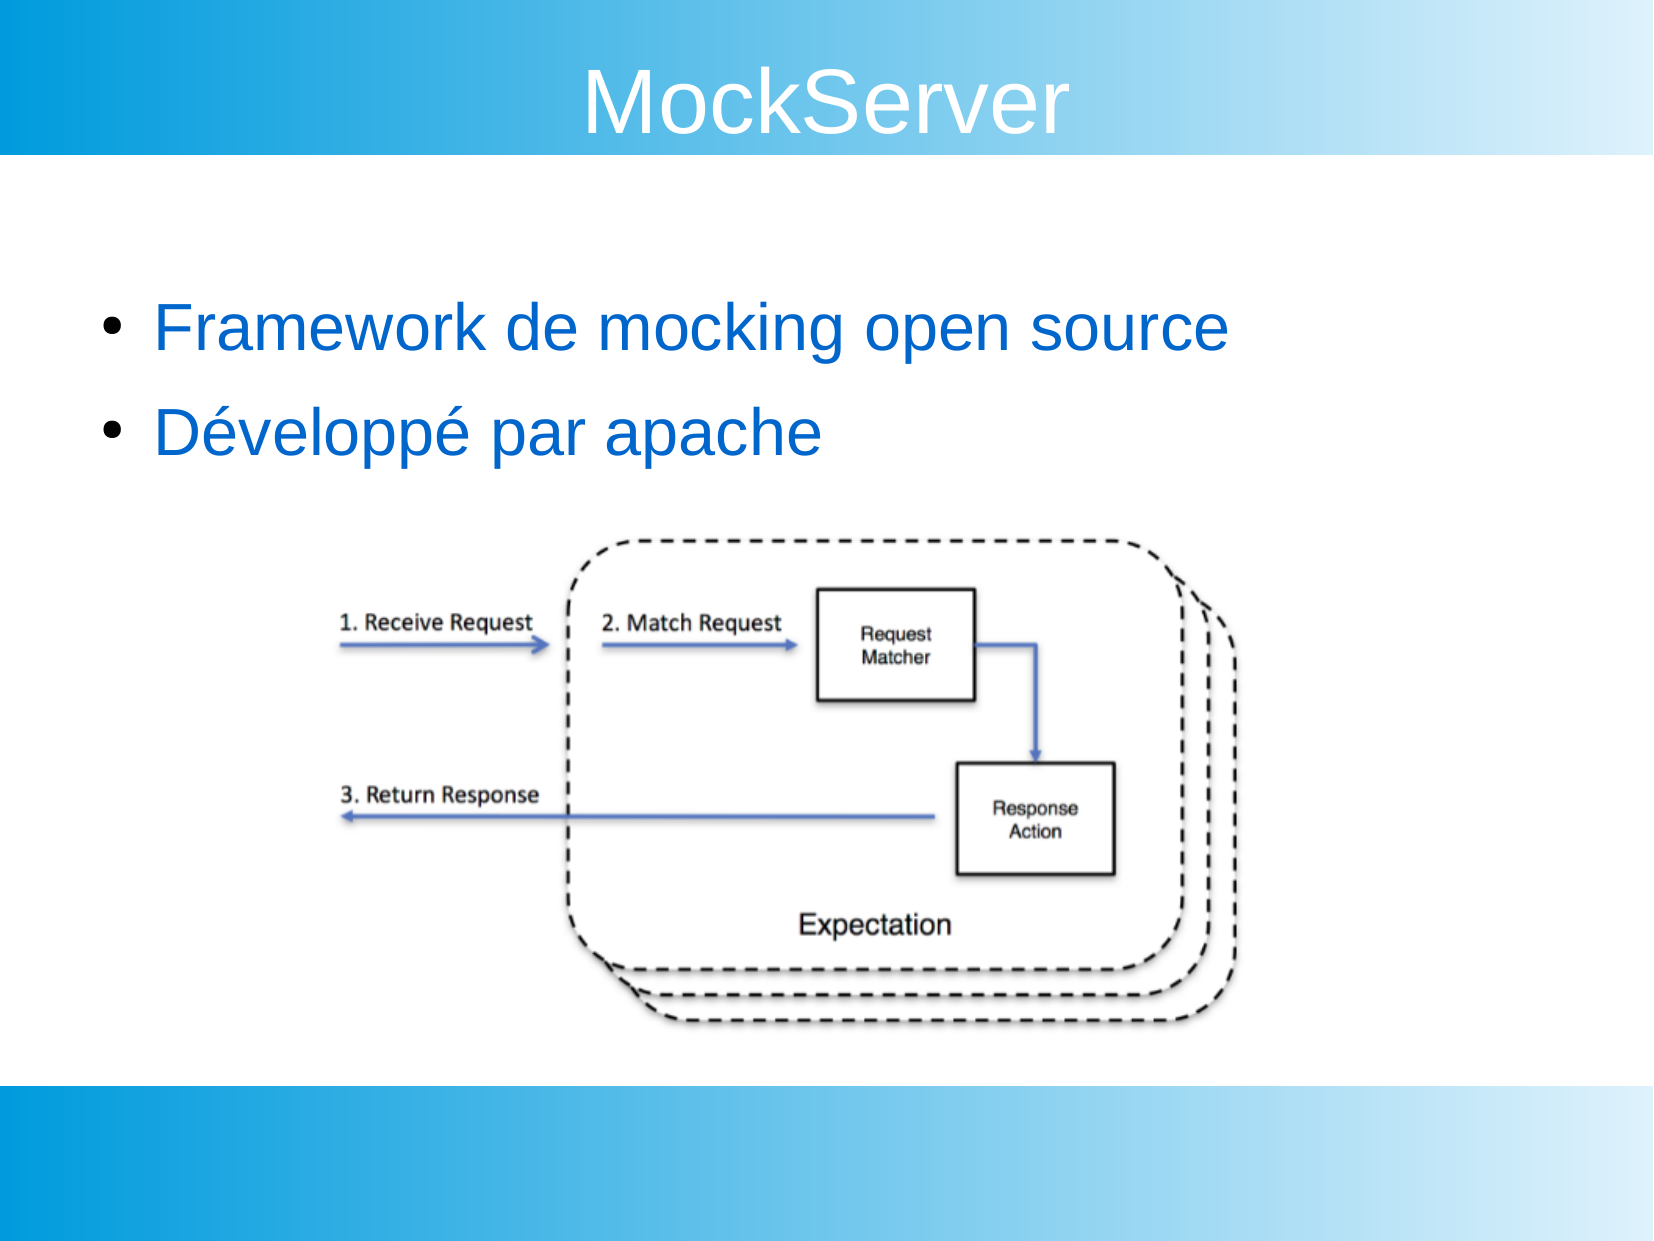

# MockServer
Framework de mocking open source
Développé par apache